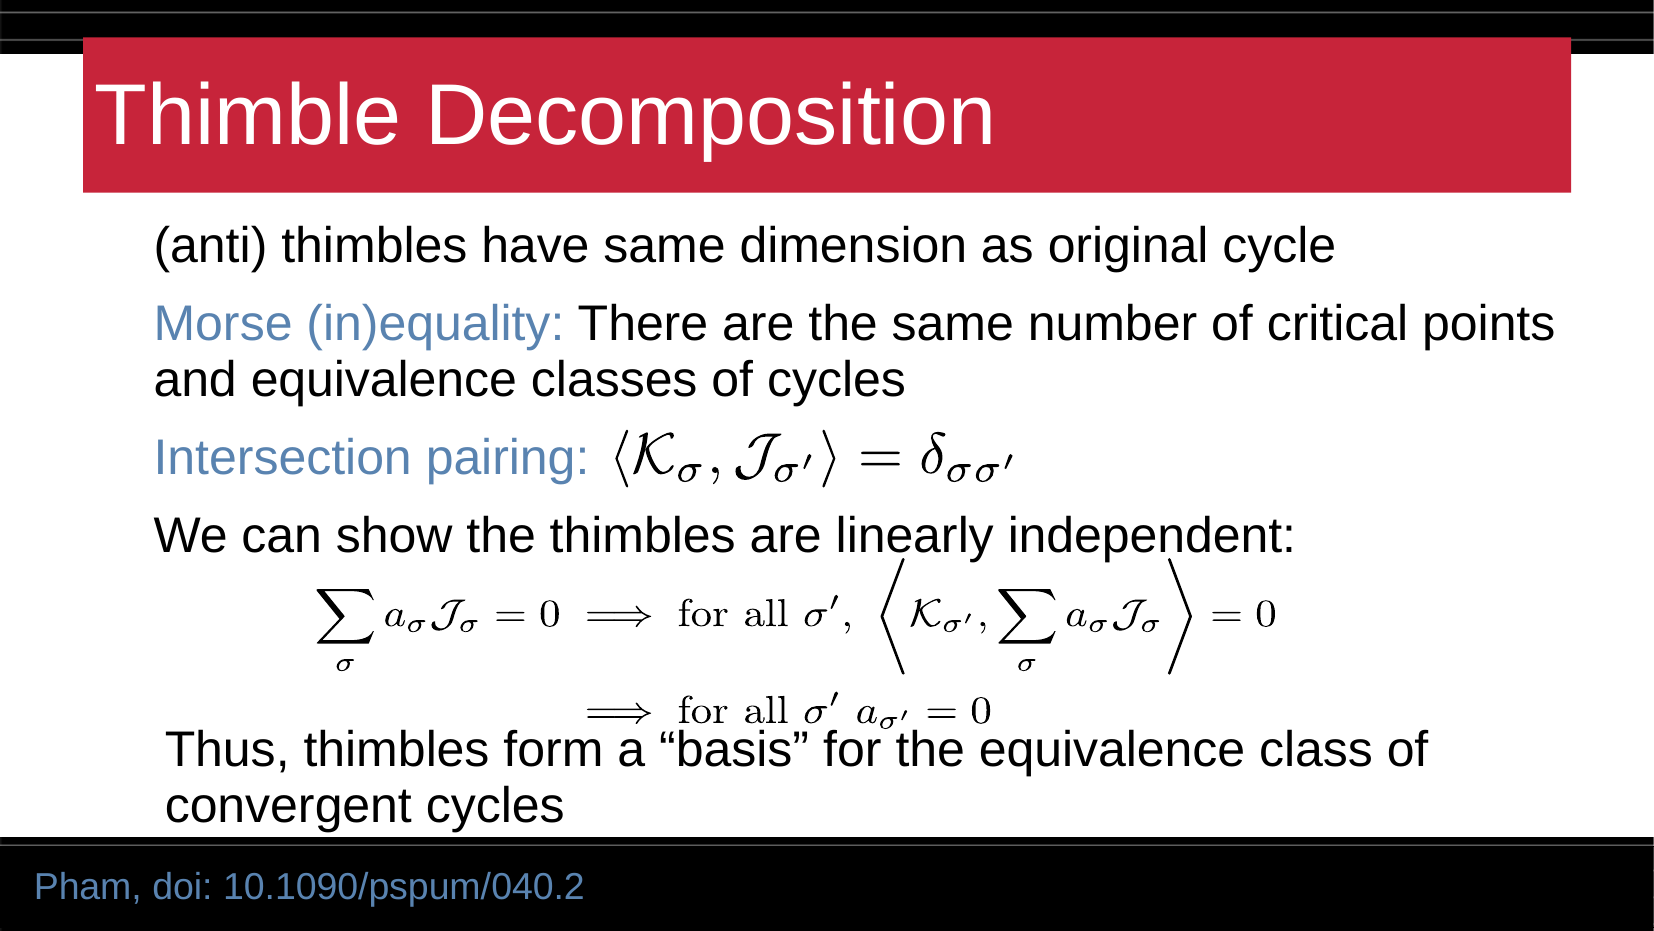

Thimble Decomposition
# (anti) thimbles have same dimension as original cycle
Morse (in)equality: There are the same number of critical points and equivalence classes of cycles
Intersection pairing:
We can show the thimbles are linearly independent:
Thus, thimbles form a “basis” for the equivalence class of convergent cycles
Pham, doi: 10.1090/pspum/040.2